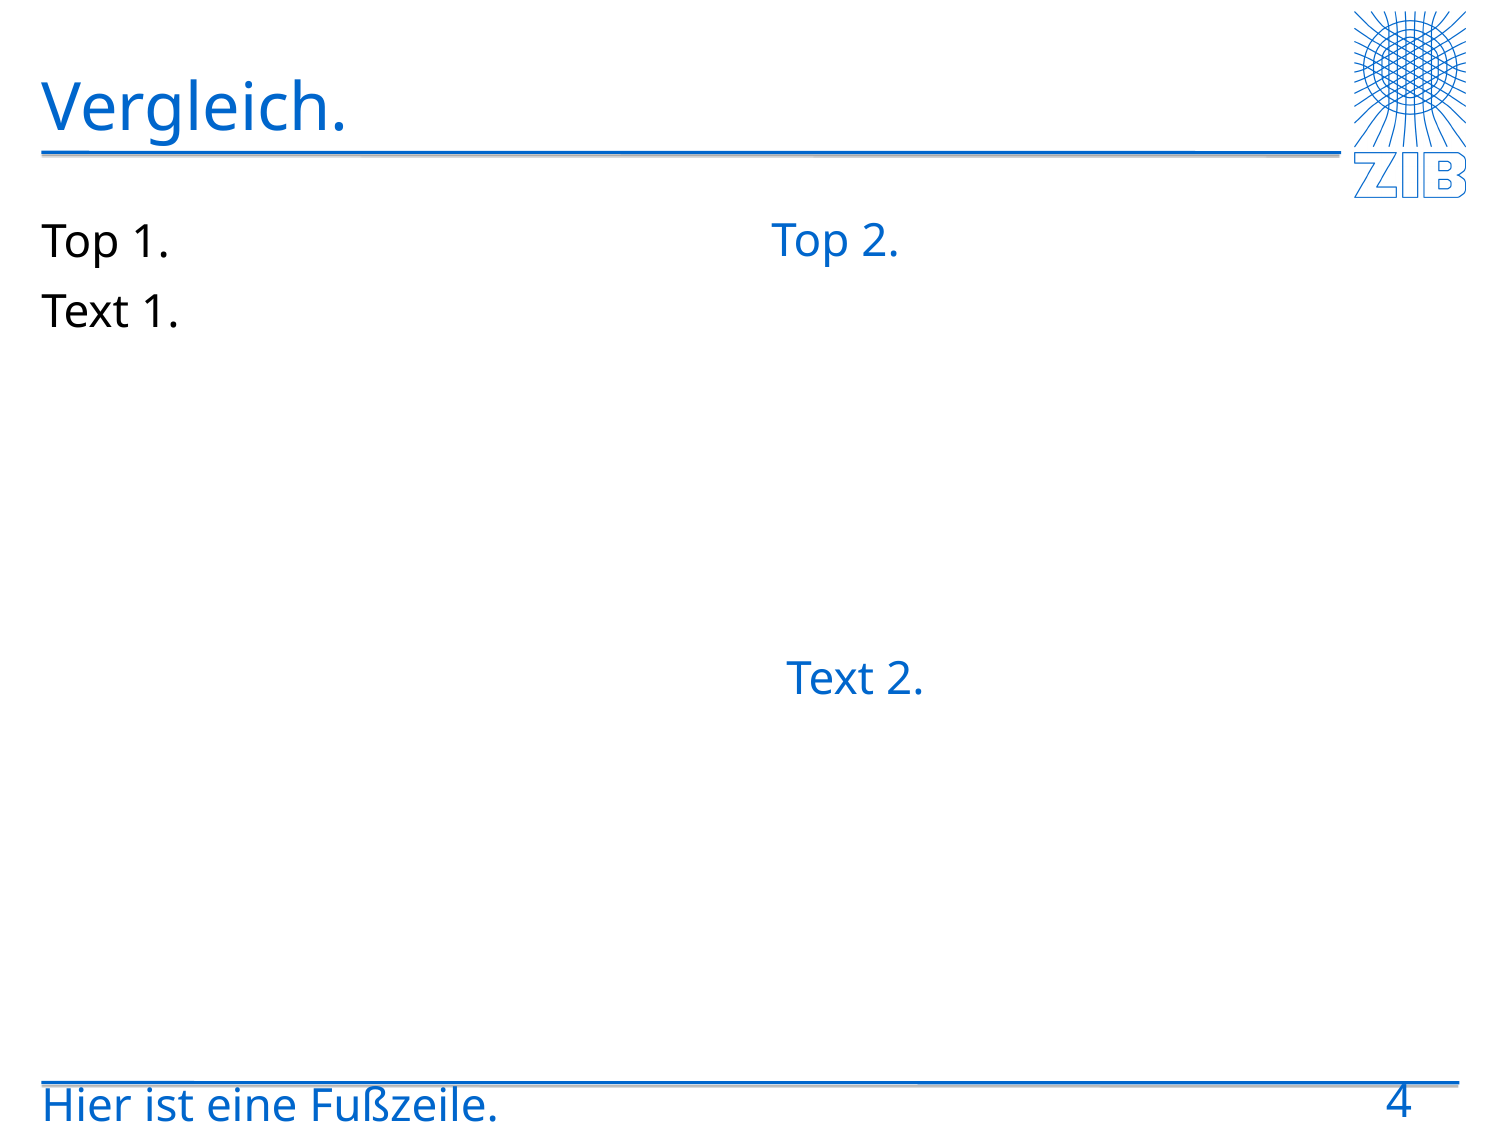

# Vergleich.
Top 1.
Top 2.
Text 1.
Text 2.
Hier ist eine Fußzeile.